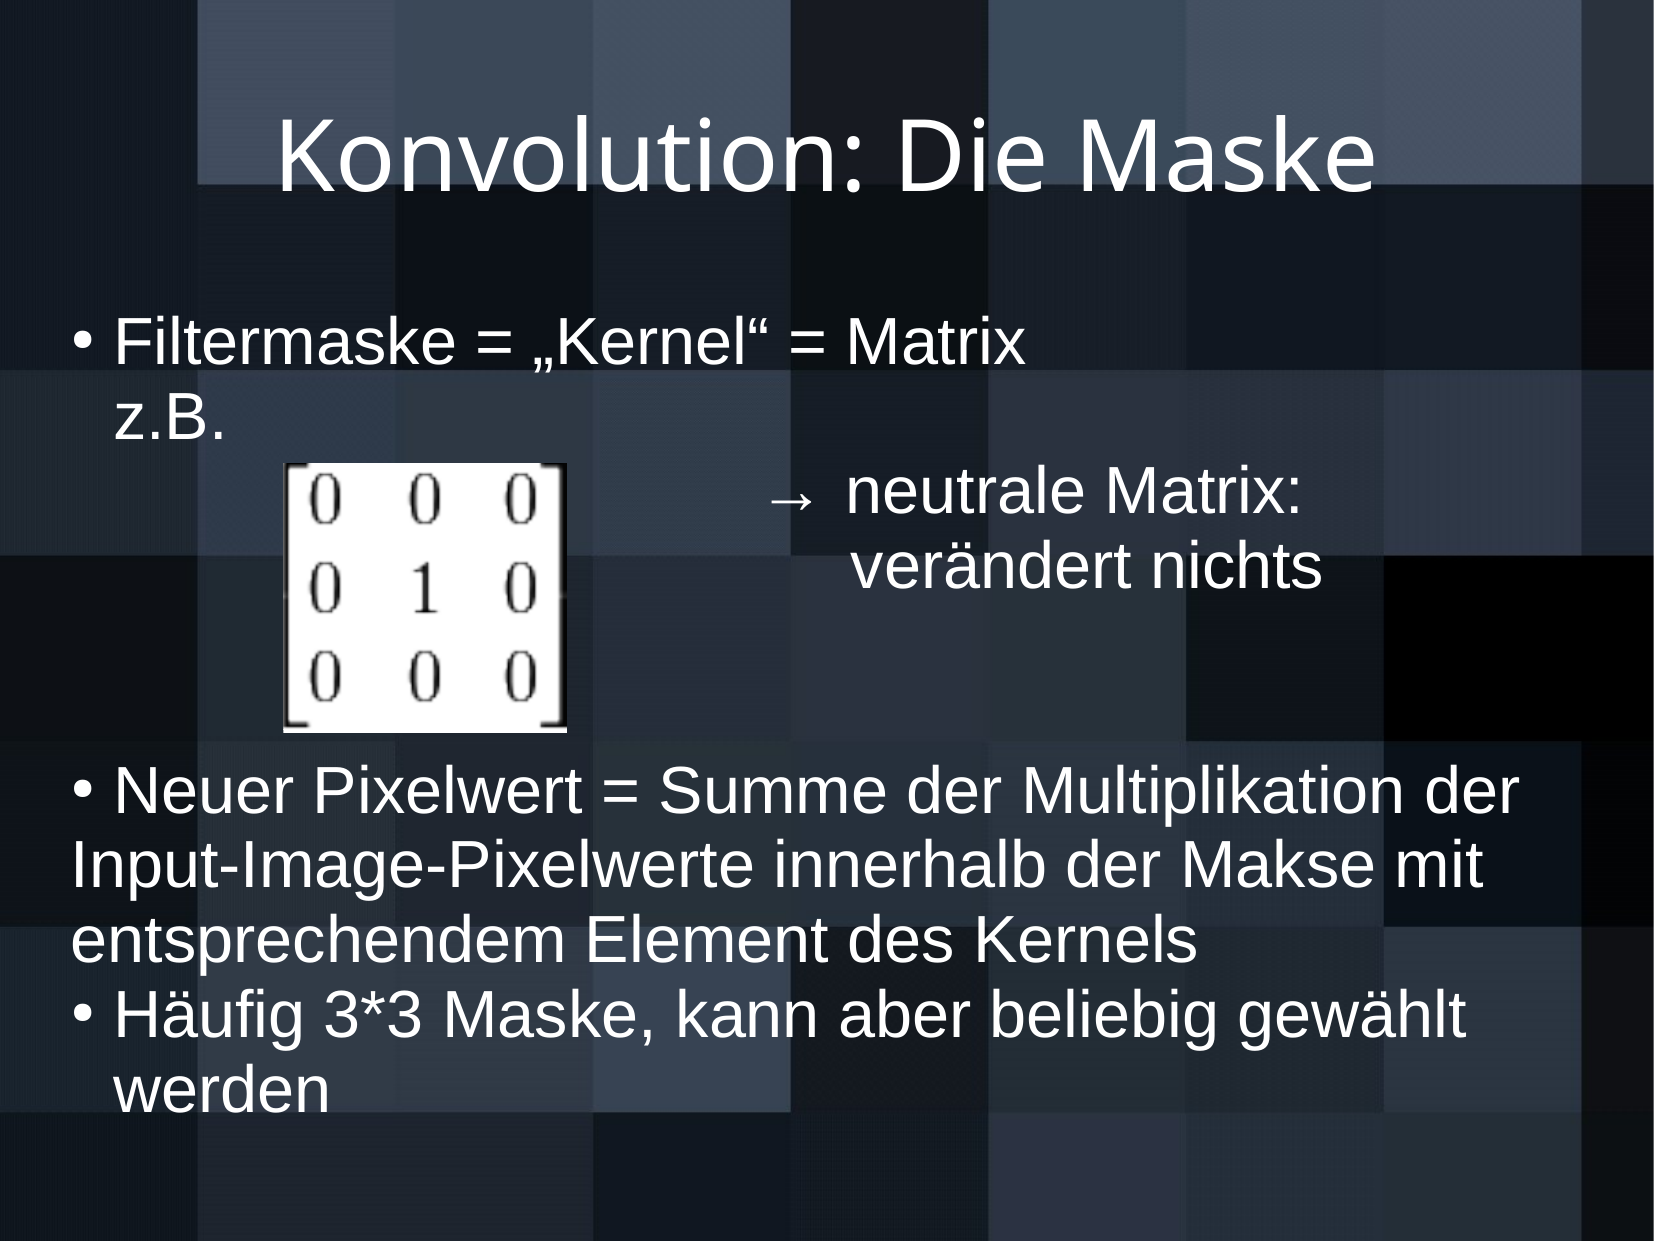

# Konvolution: Die Maske
 Filtermaske = „Kernel“ = Matrix
 z.B.
 → neutrale Matrix:
 verändert nichts
 Neuer Pixelwert = Summe der Multiplikation der Input-Image-Pixelwerte innerhalb der Makse mit entsprechendem Element des Kernels
 Häufig 3*3 Maske, kann aber beliebig gewählt
 werden